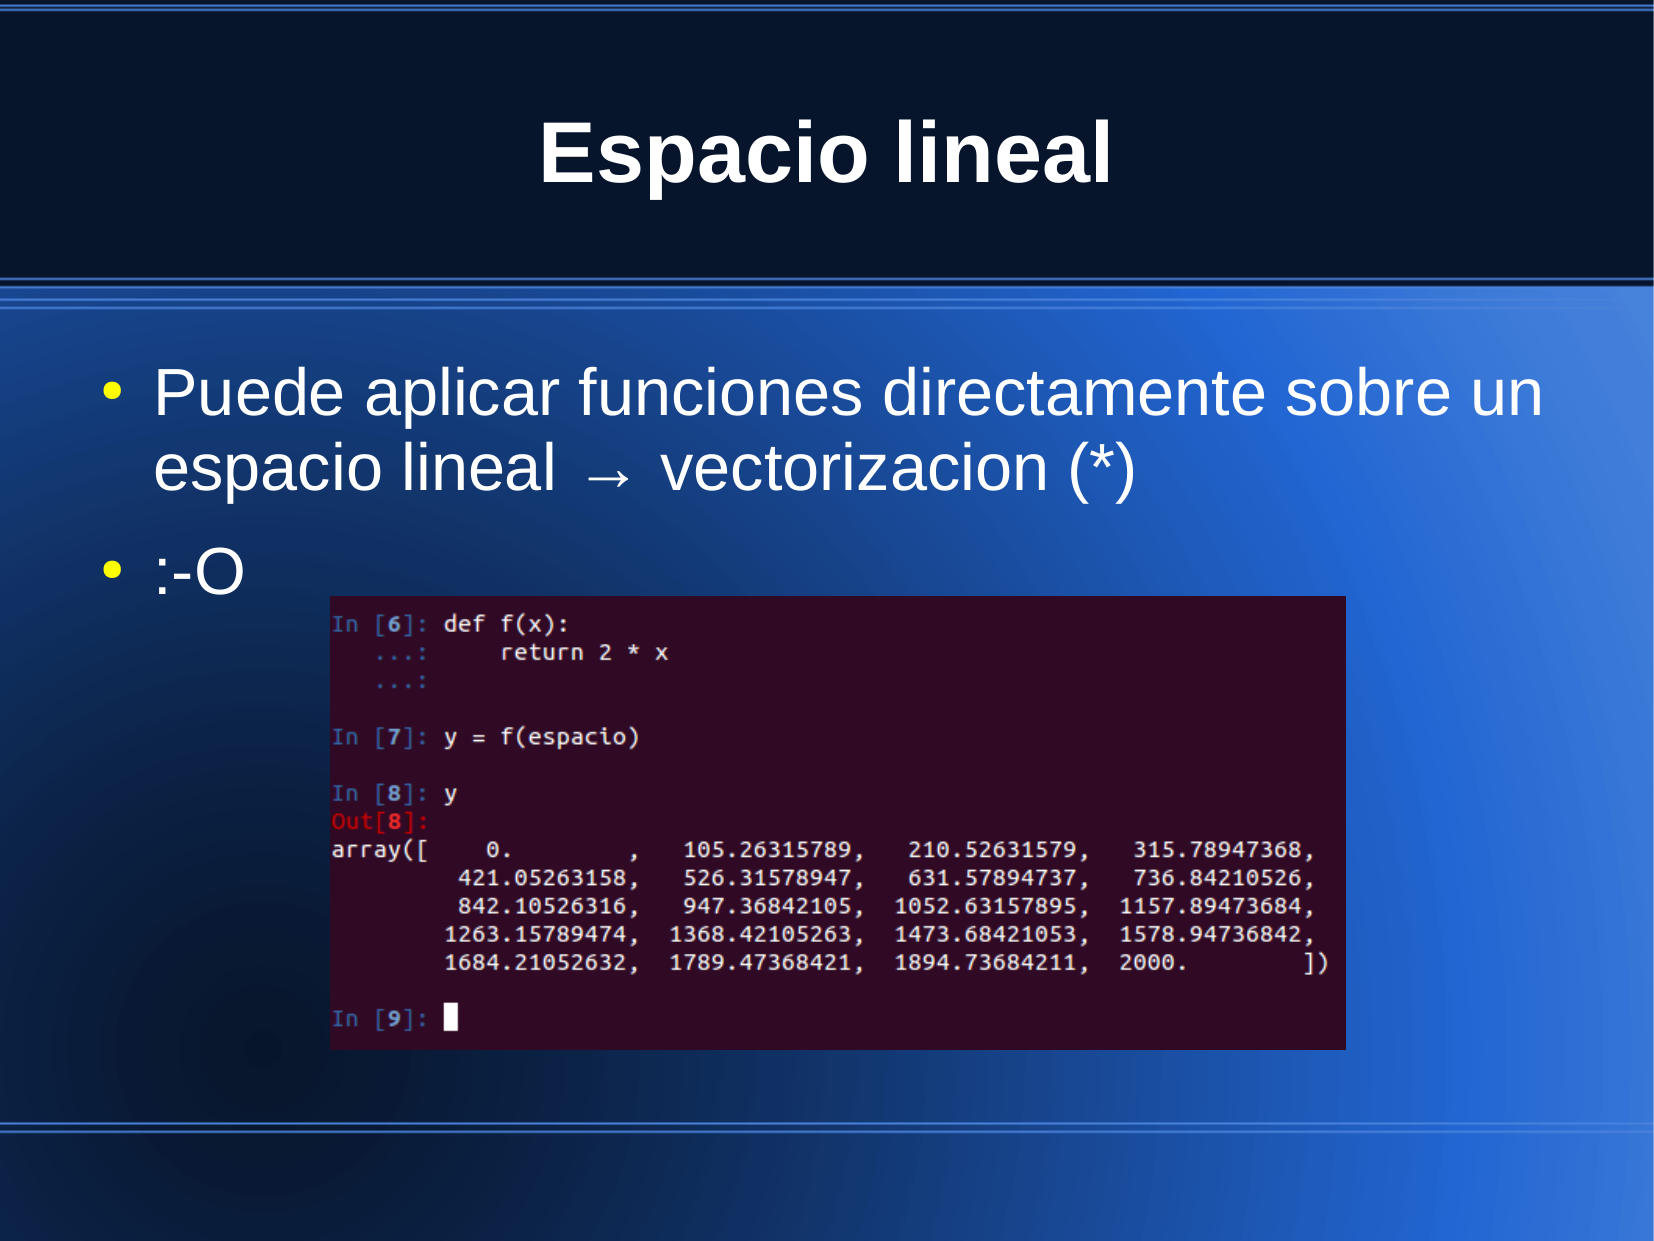

# Espacio lineal
Puede aplicar funciones directamente sobre un espacio lineal → vectorizacion (*)
:-O